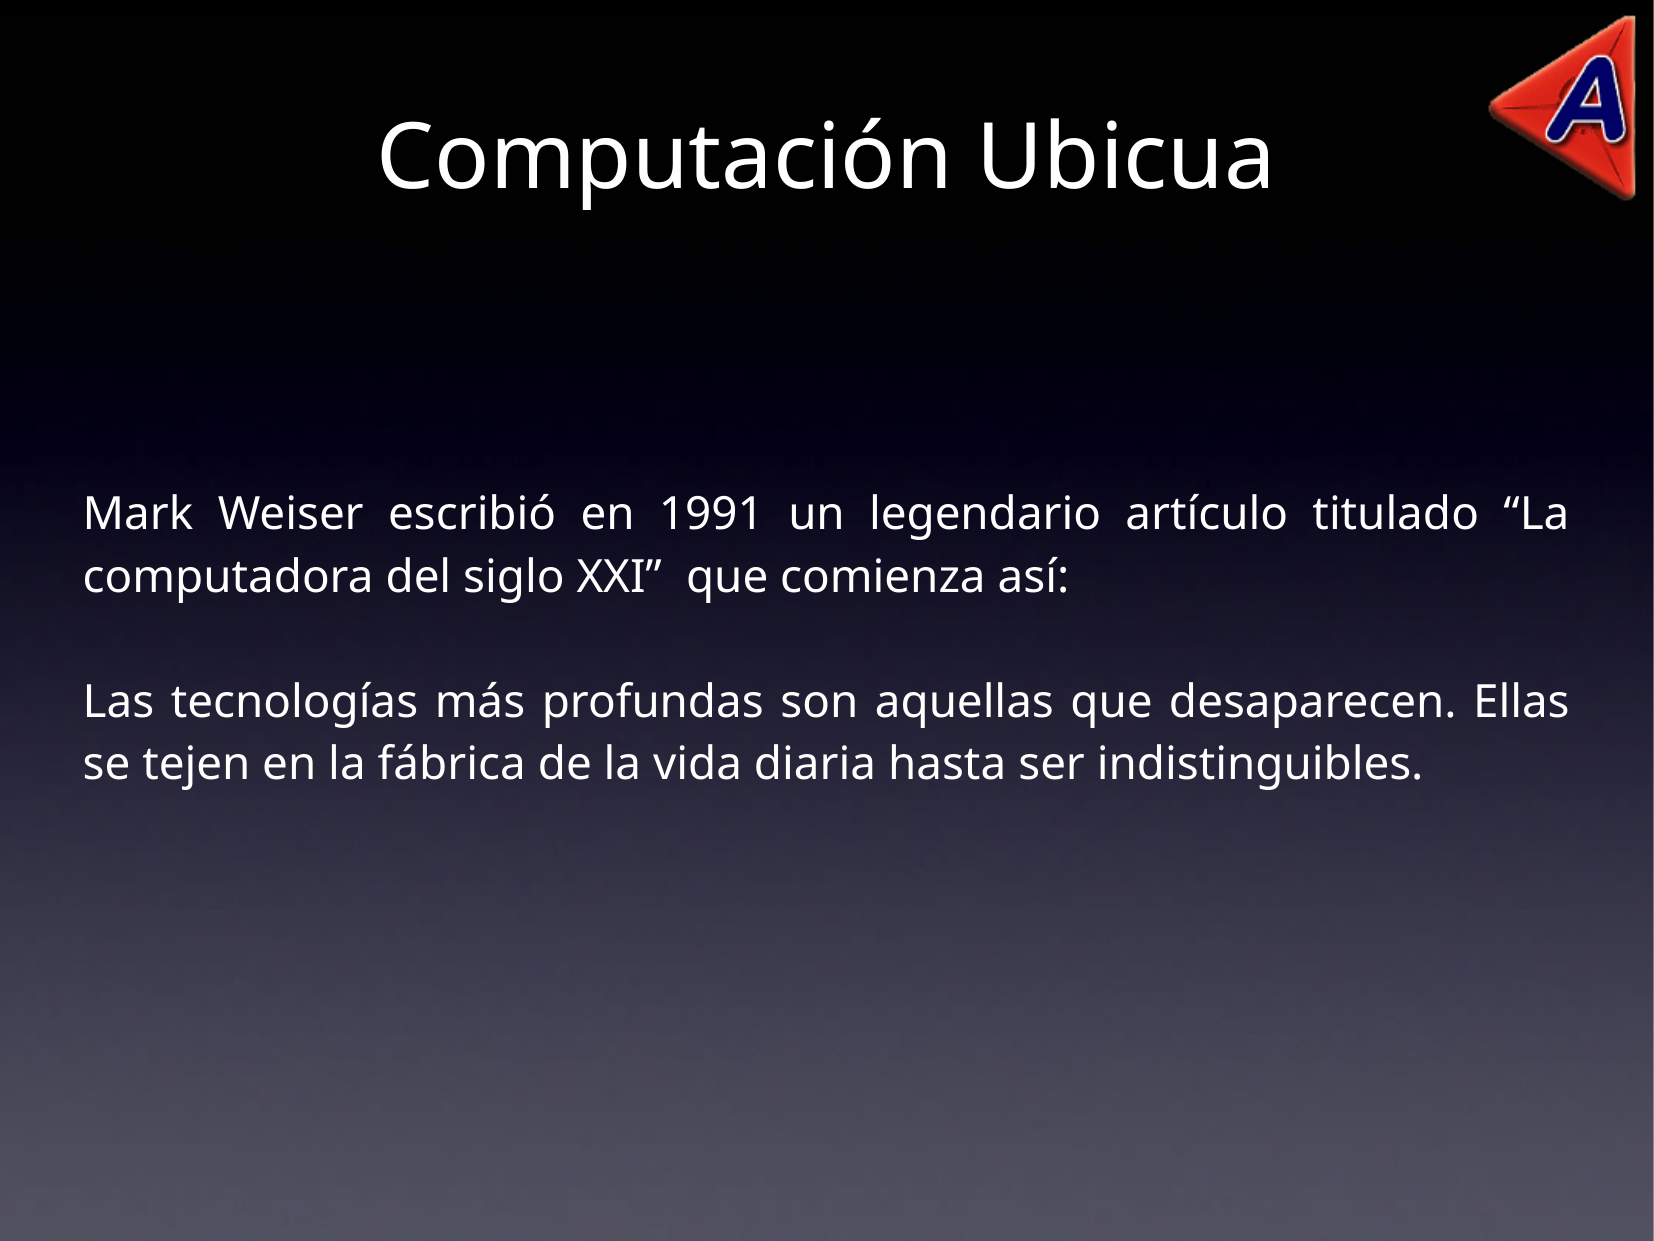

Computación Ubicua
# Mark Weiser escribió en 1991 un legendario artículo titulado “La computadora del siglo XXI” que comienza así:
Las tecnologías más profundas son aquellas que desaparecen. Ellas se tejen en la fábrica de la vida diaria hasta ser indistinguibles.